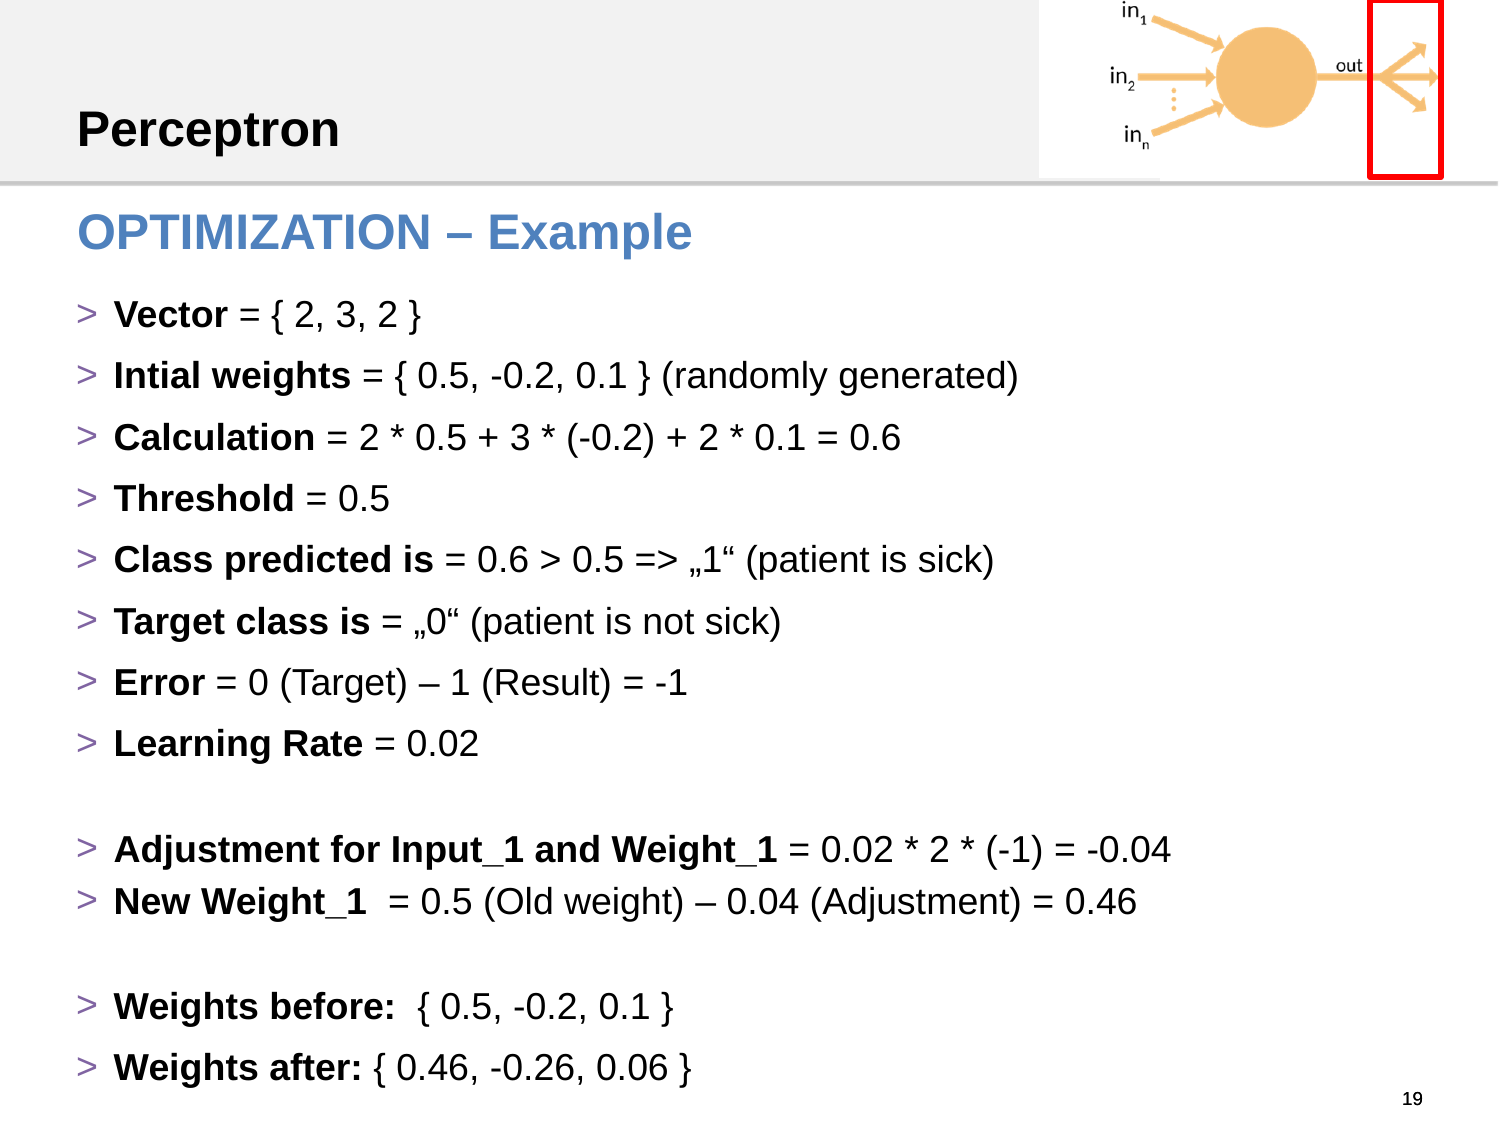

Perceptron
OPTIMIZATION – Example
# Vector = { 2, 3, 2 }
Intial weights = { 0.5, -0.2, 0.1 } (randomly generated)
Calculation = 2 * 0.5 + 3 * (-0.2) + 2 * 0.1 = 0.6
Threshold = 0.5
Class predicted is = 0.6 > 0.5 => „1“ (patient is sick)
Target class is = „0“ (patient is not sick)
Error = 0 (Target) – 1 (Result) = -1
Learning Rate = 0.02
Adjustment for Input_1 and Weight_1 = 0.02 * 2 * (-1) = -0.04
New Weight_1 = 0.5 (Old weight) – 0.04 (Adjustment) = 0.46
Weights before: { 0.5, -0.2, 0.1 }
Weights after: { 0.46, -0.26, 0.06 }